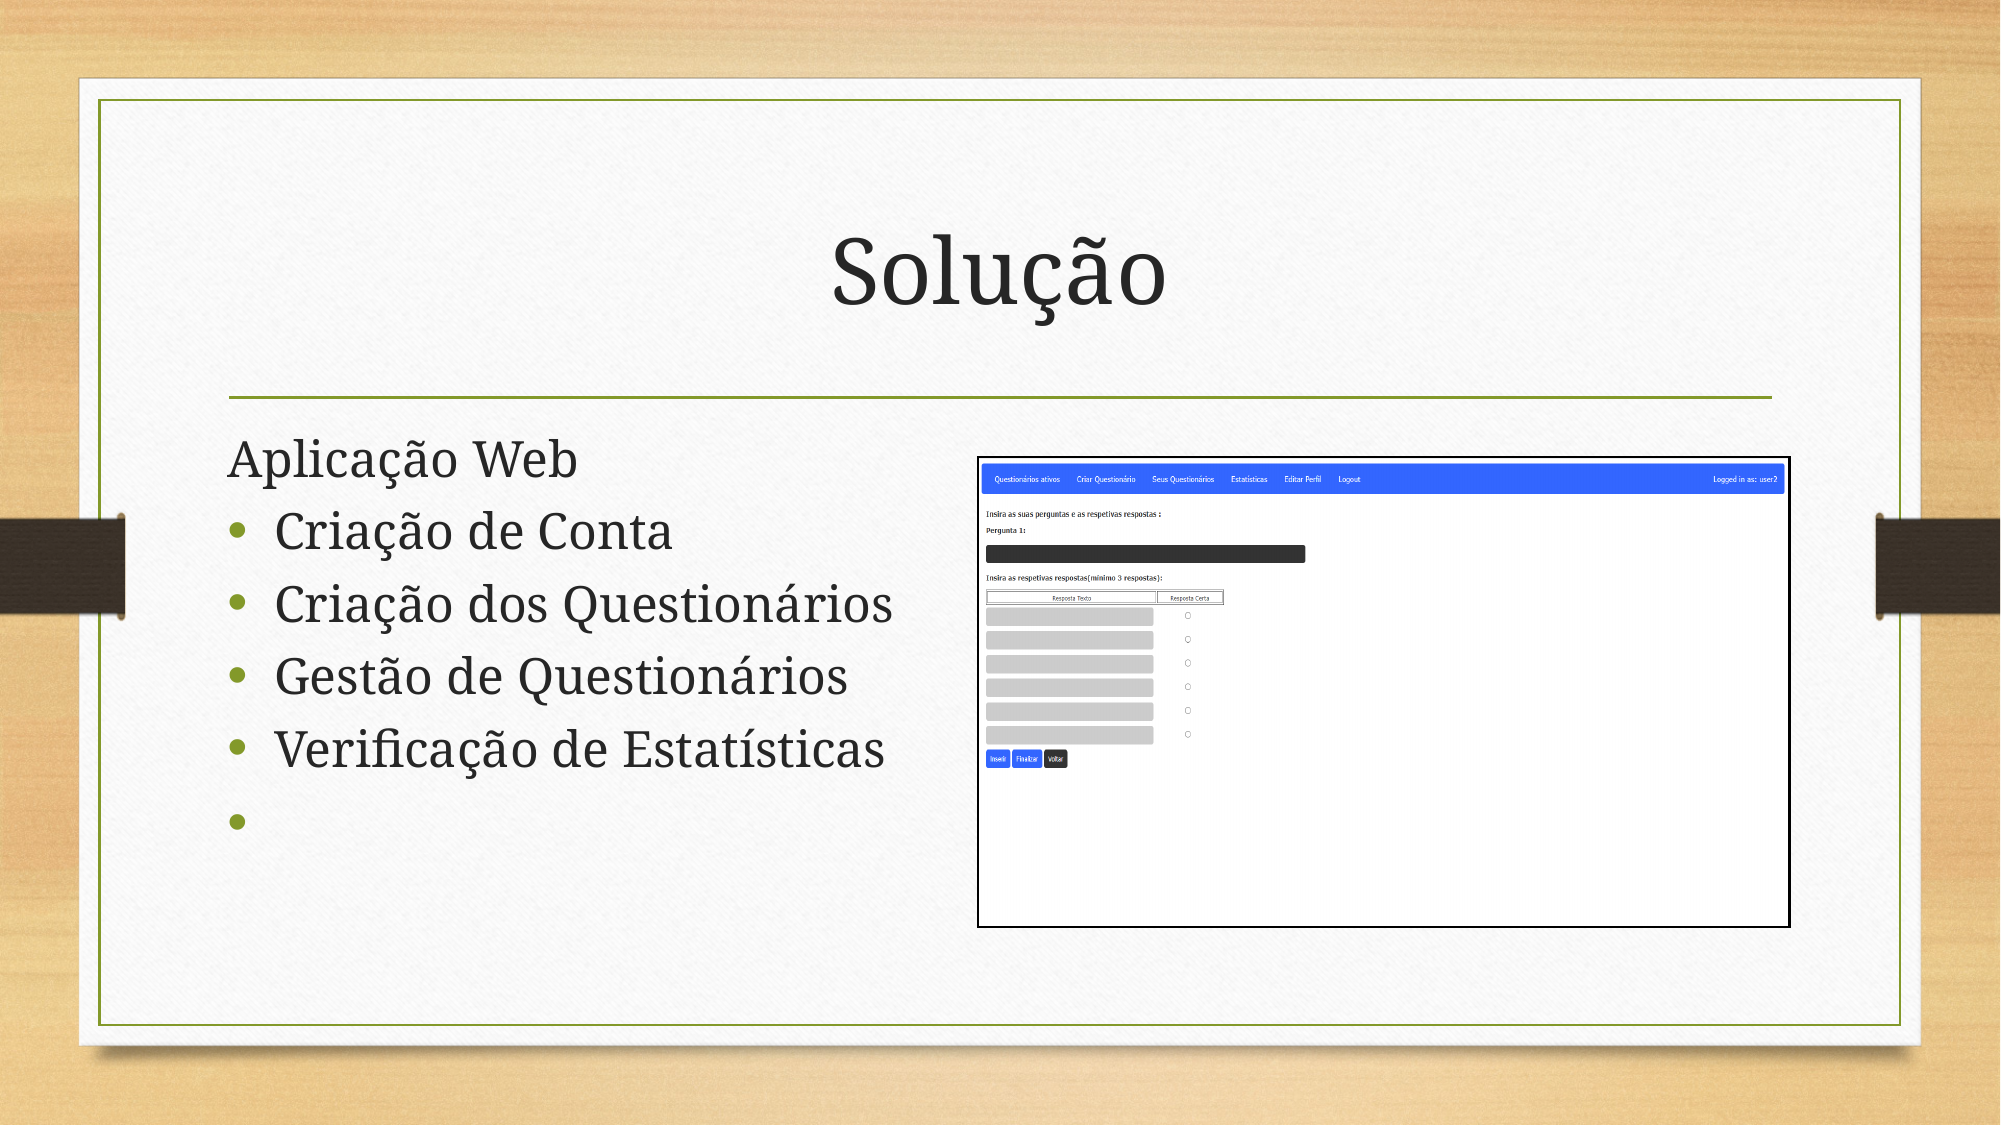

# Solução
Aplicação Web
Criação de Conta
Criação dos Questionários
Gestão de Questionários
Verificação de Estatísticas